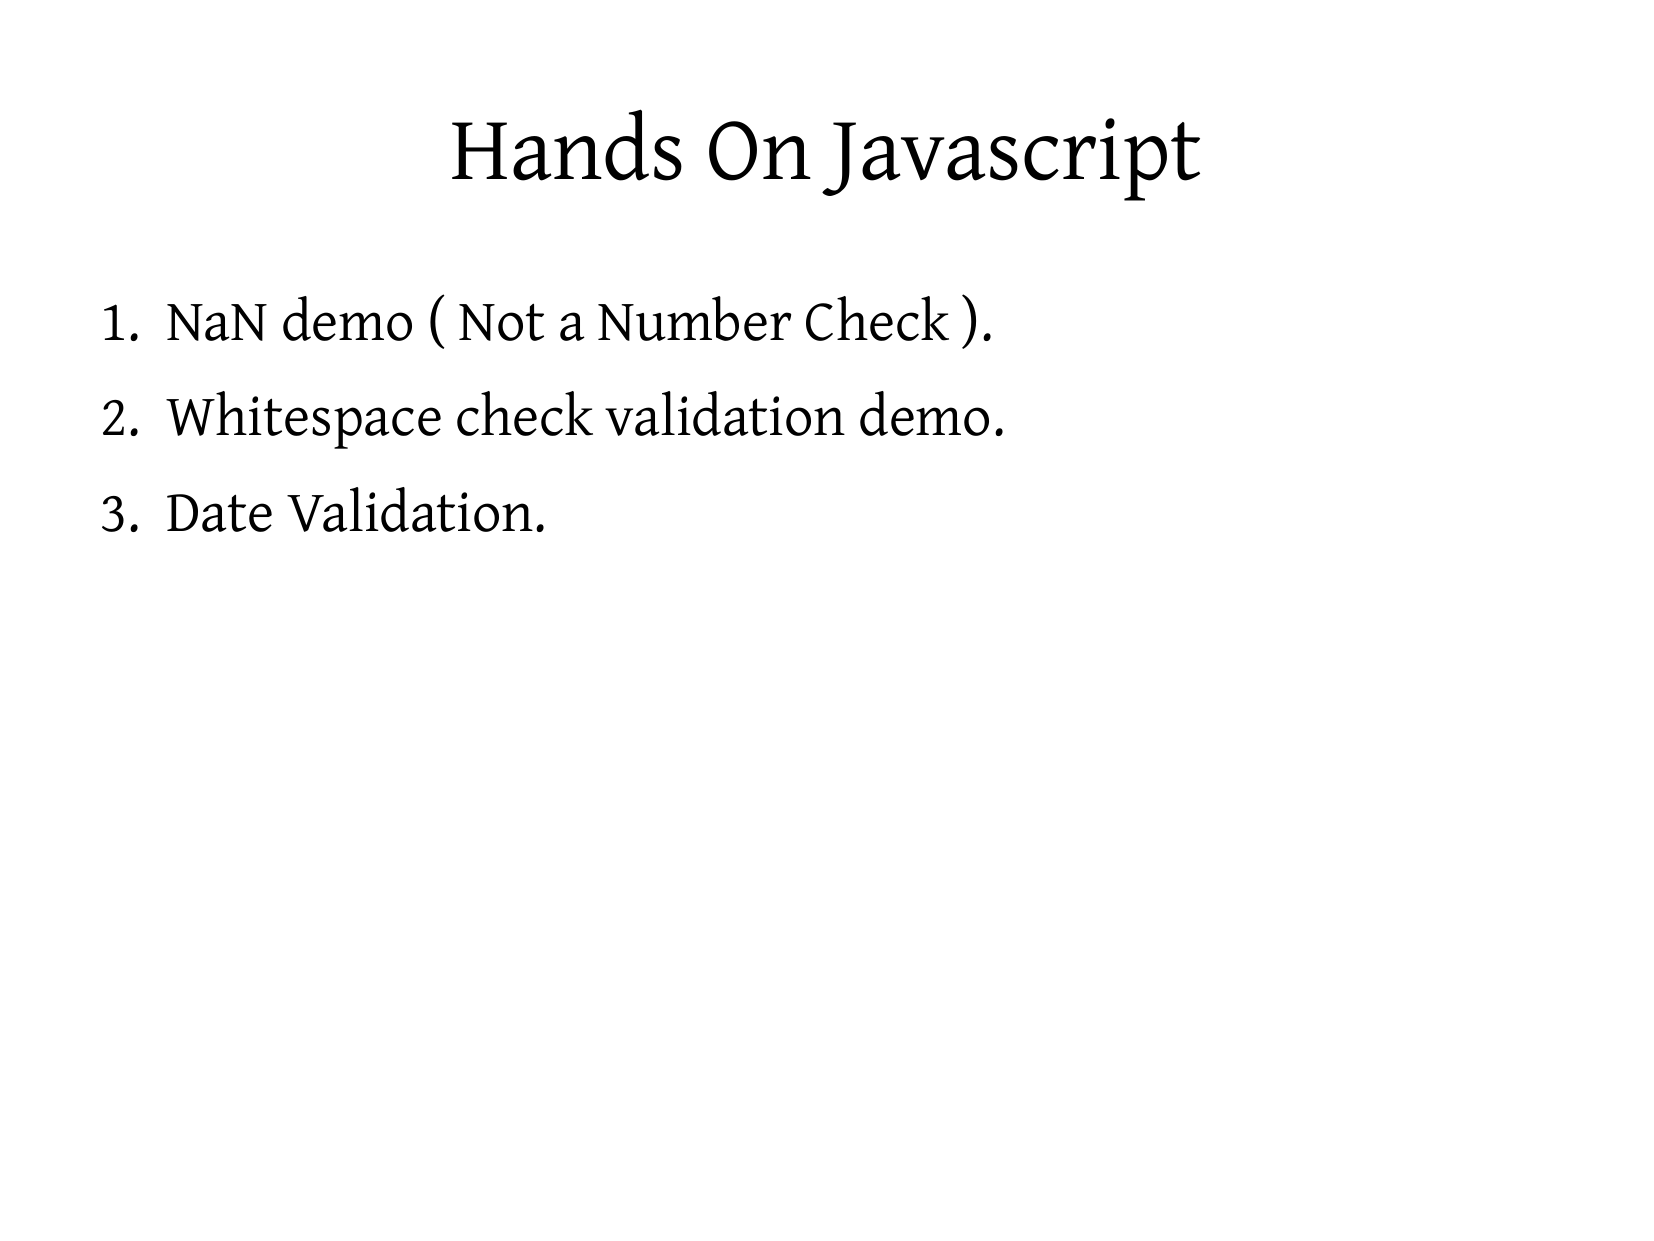

# Hands On Javascript
 NaN demo ( Not a Number Check ).
 Whitespace check validation demo.
 Date Validation.